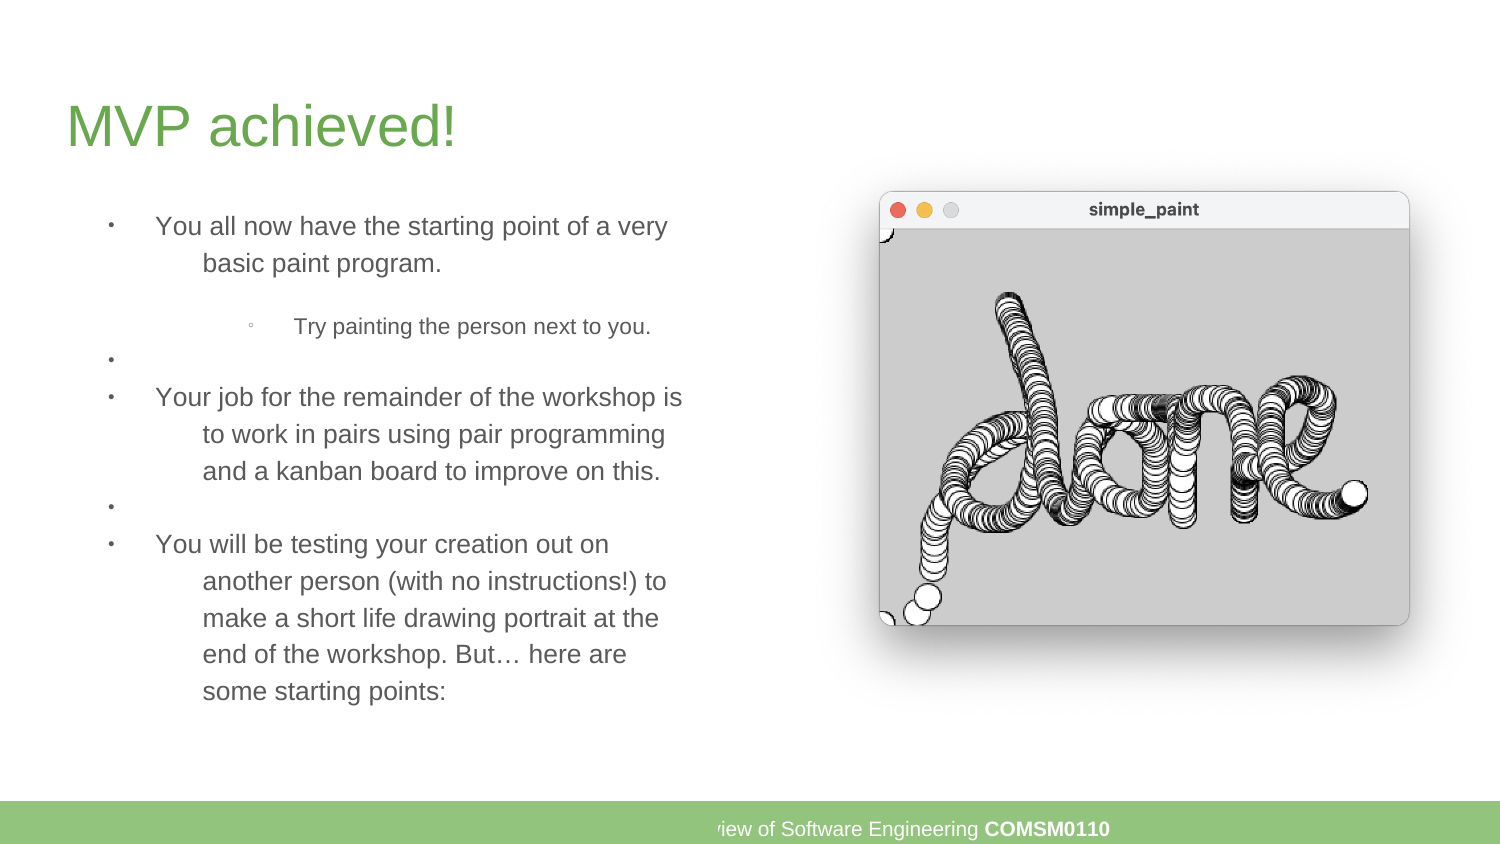

# MVP achieved!
You all now have the starting point of a very basic paint program.
Try painting the person next to you.
Your job for the remainder of the workshop is to work in pairs using pair programming and a kanban board to improve on this.
You will be testing your creation out on another person (with no instructions!) to make a short life drawing portrait at the end of the workshop. But… here are some starting points: